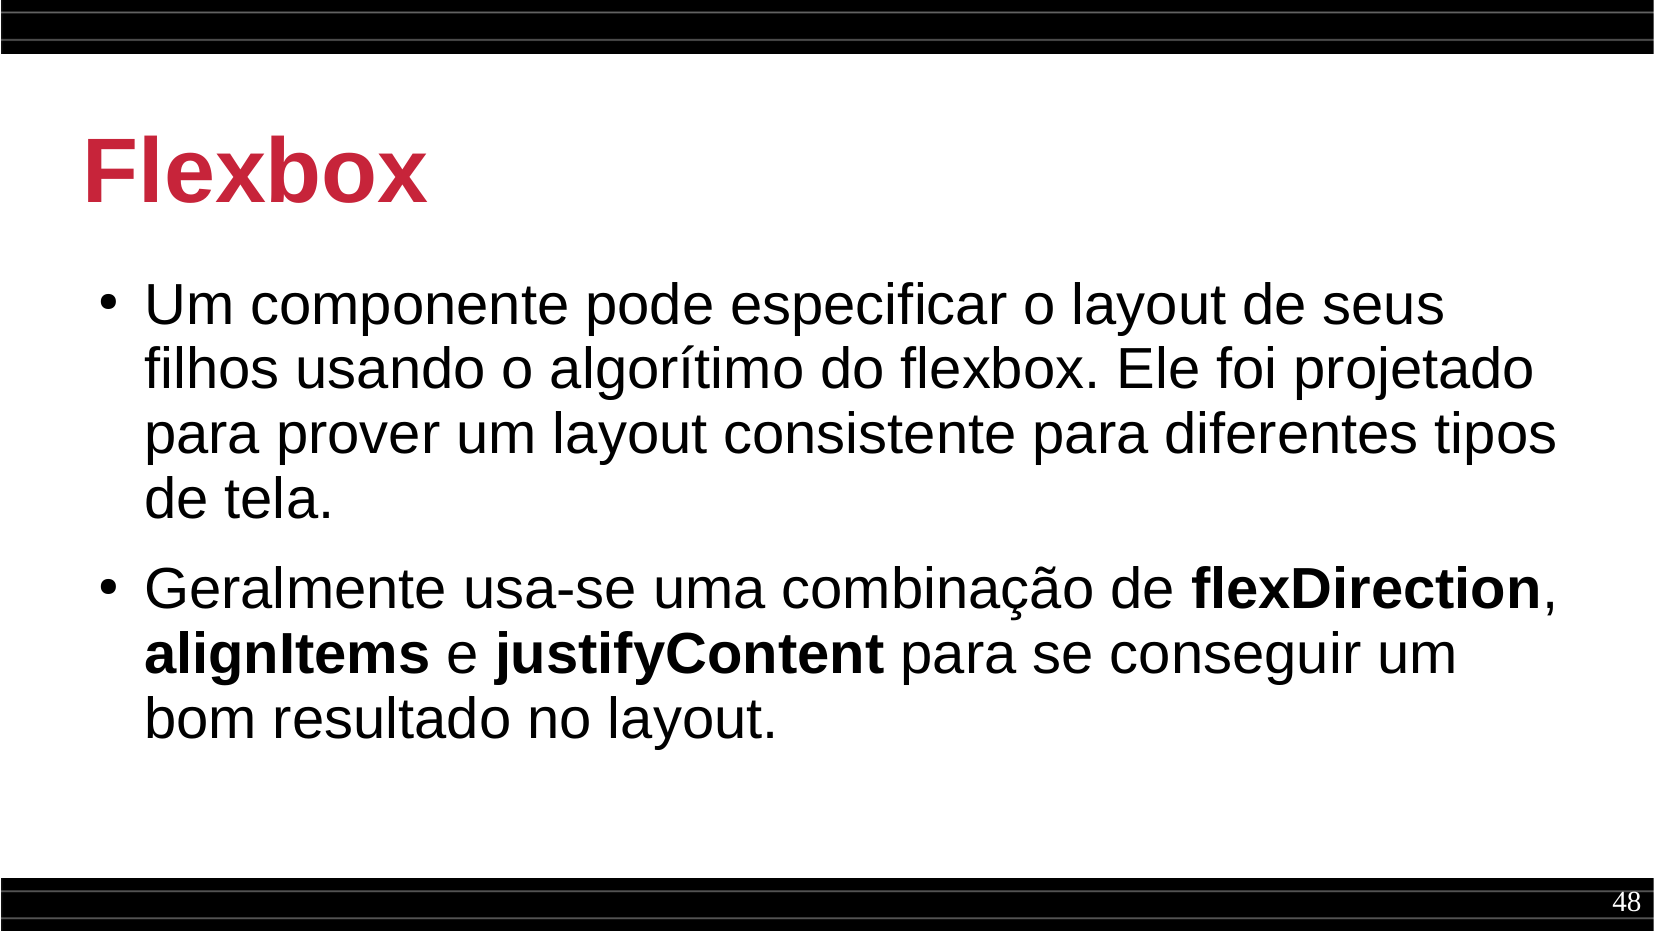

# Flexbox
Um componente pode especificar o layout de seus filhos usando o algorítimo do flexbox. Ele foi projetado para prover um layout consistente para diferentes tipos de tela.
Geralmente usa-se uma combinação de flexDirection, alignItems e justifyContent para se conseguir um bom resultado no layout.